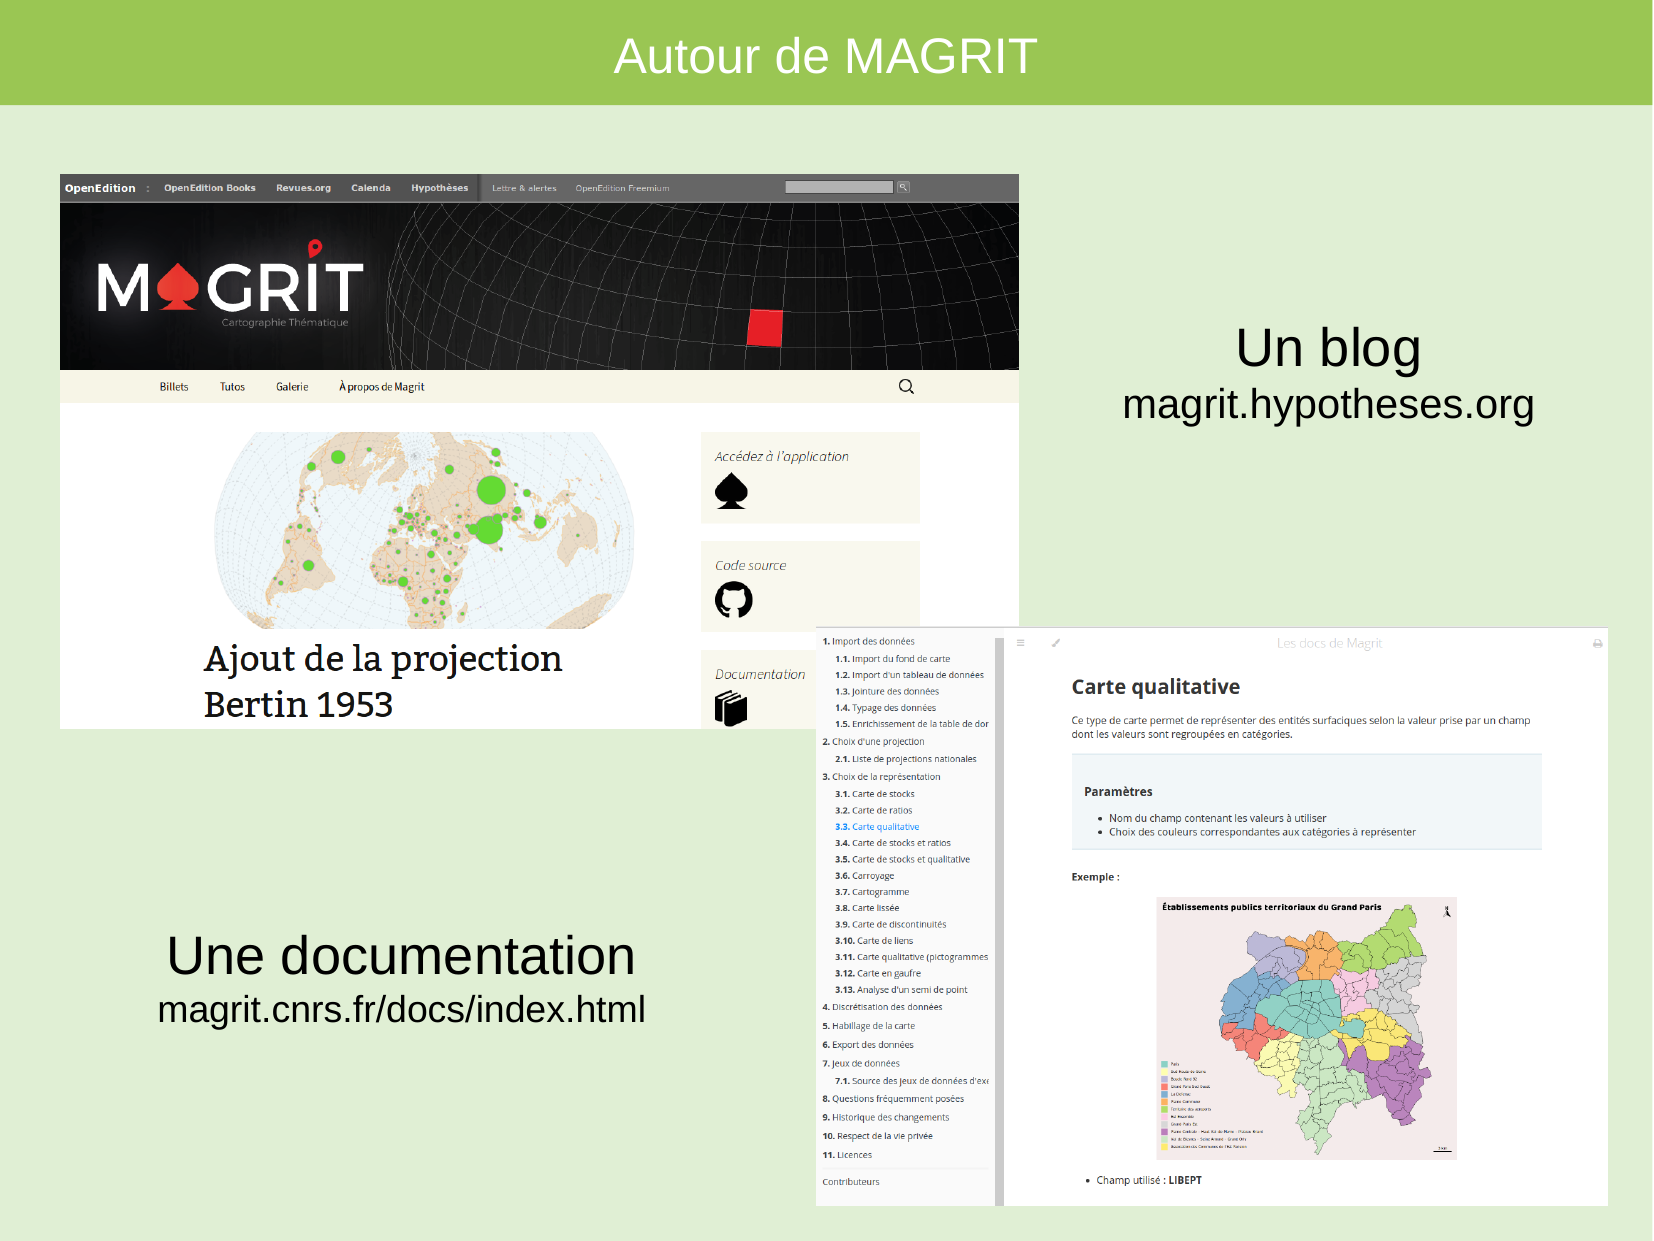

Autour de MAGRIT
Un blog
magrit.hypotheses.org
Une documentation
magrit.cnrs.fr/docs/index.html